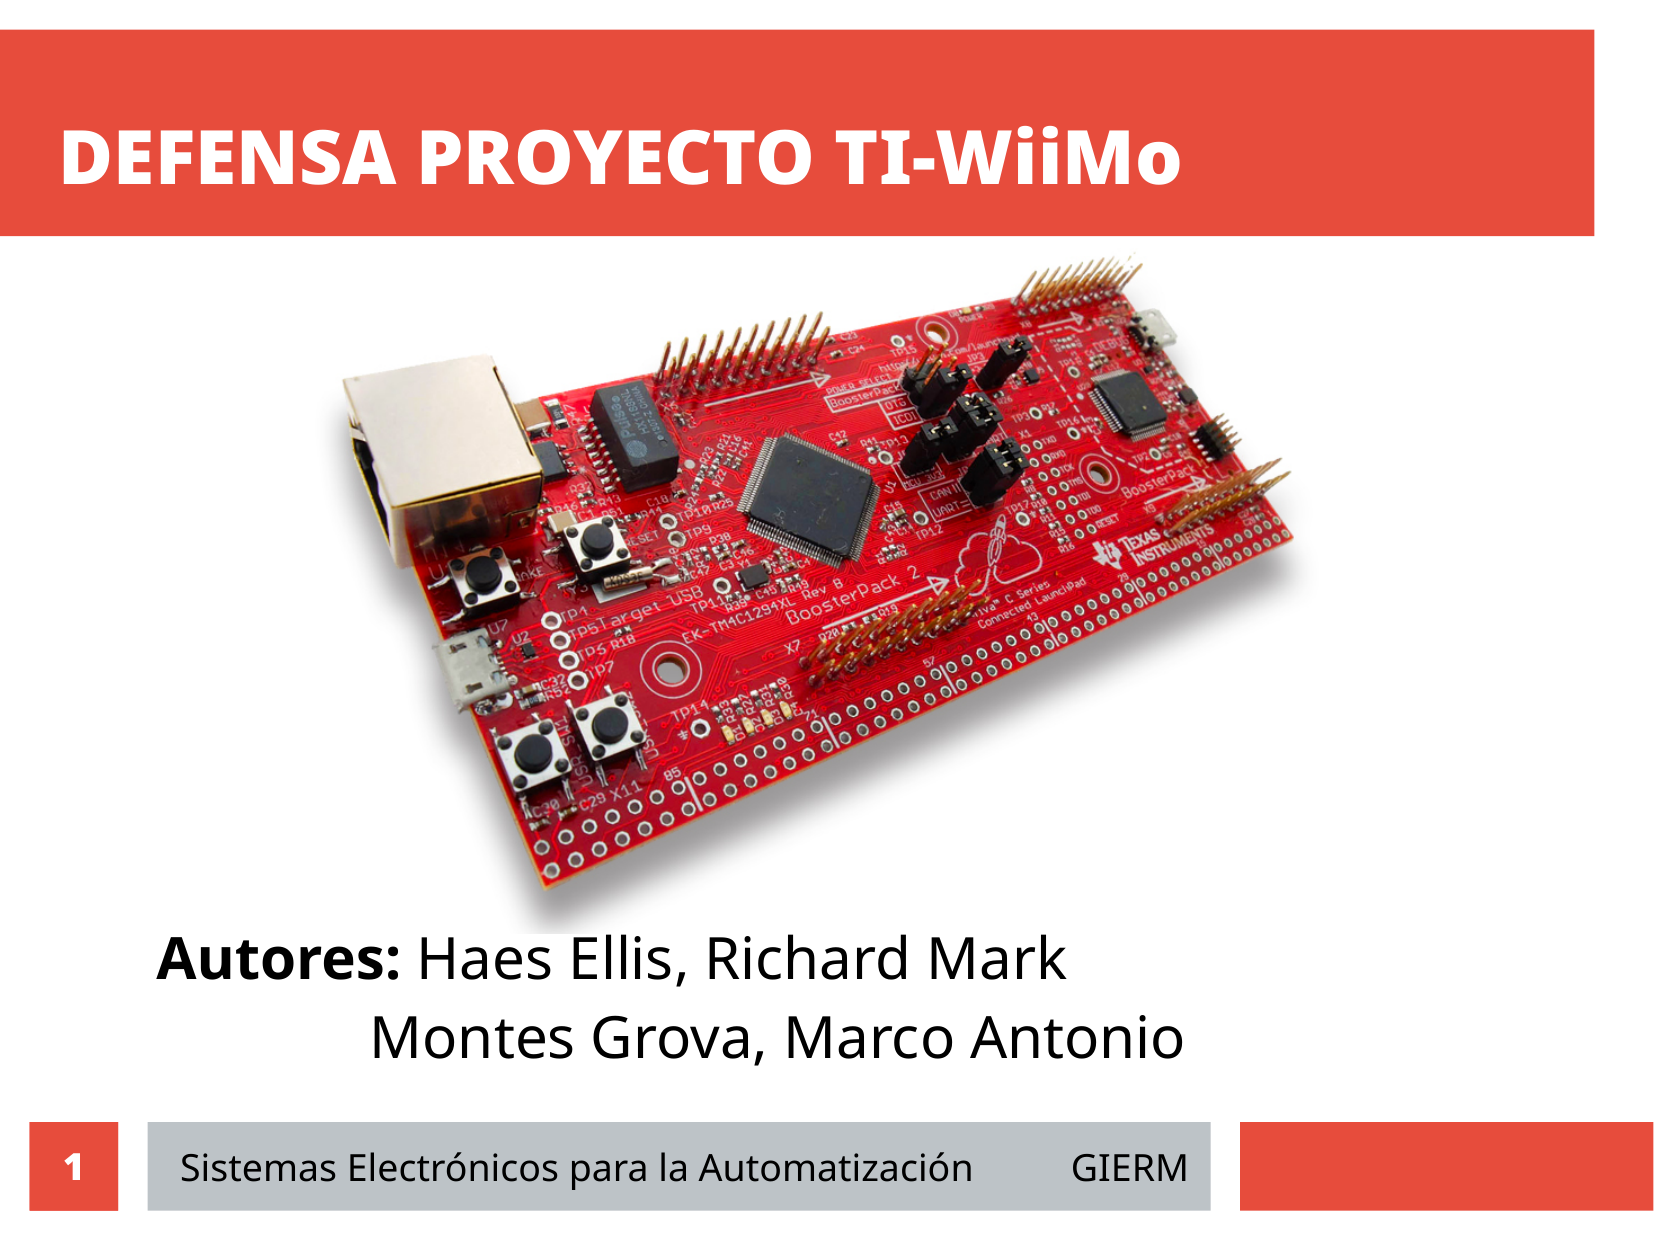

# DEFENSA PROYECTO TI-WiiMo
Autores: Haes Ellis, Richard Mark
 Montes Grova, Marco Antonio
1
Sistemas Electrónicos para la Automatización GIERM